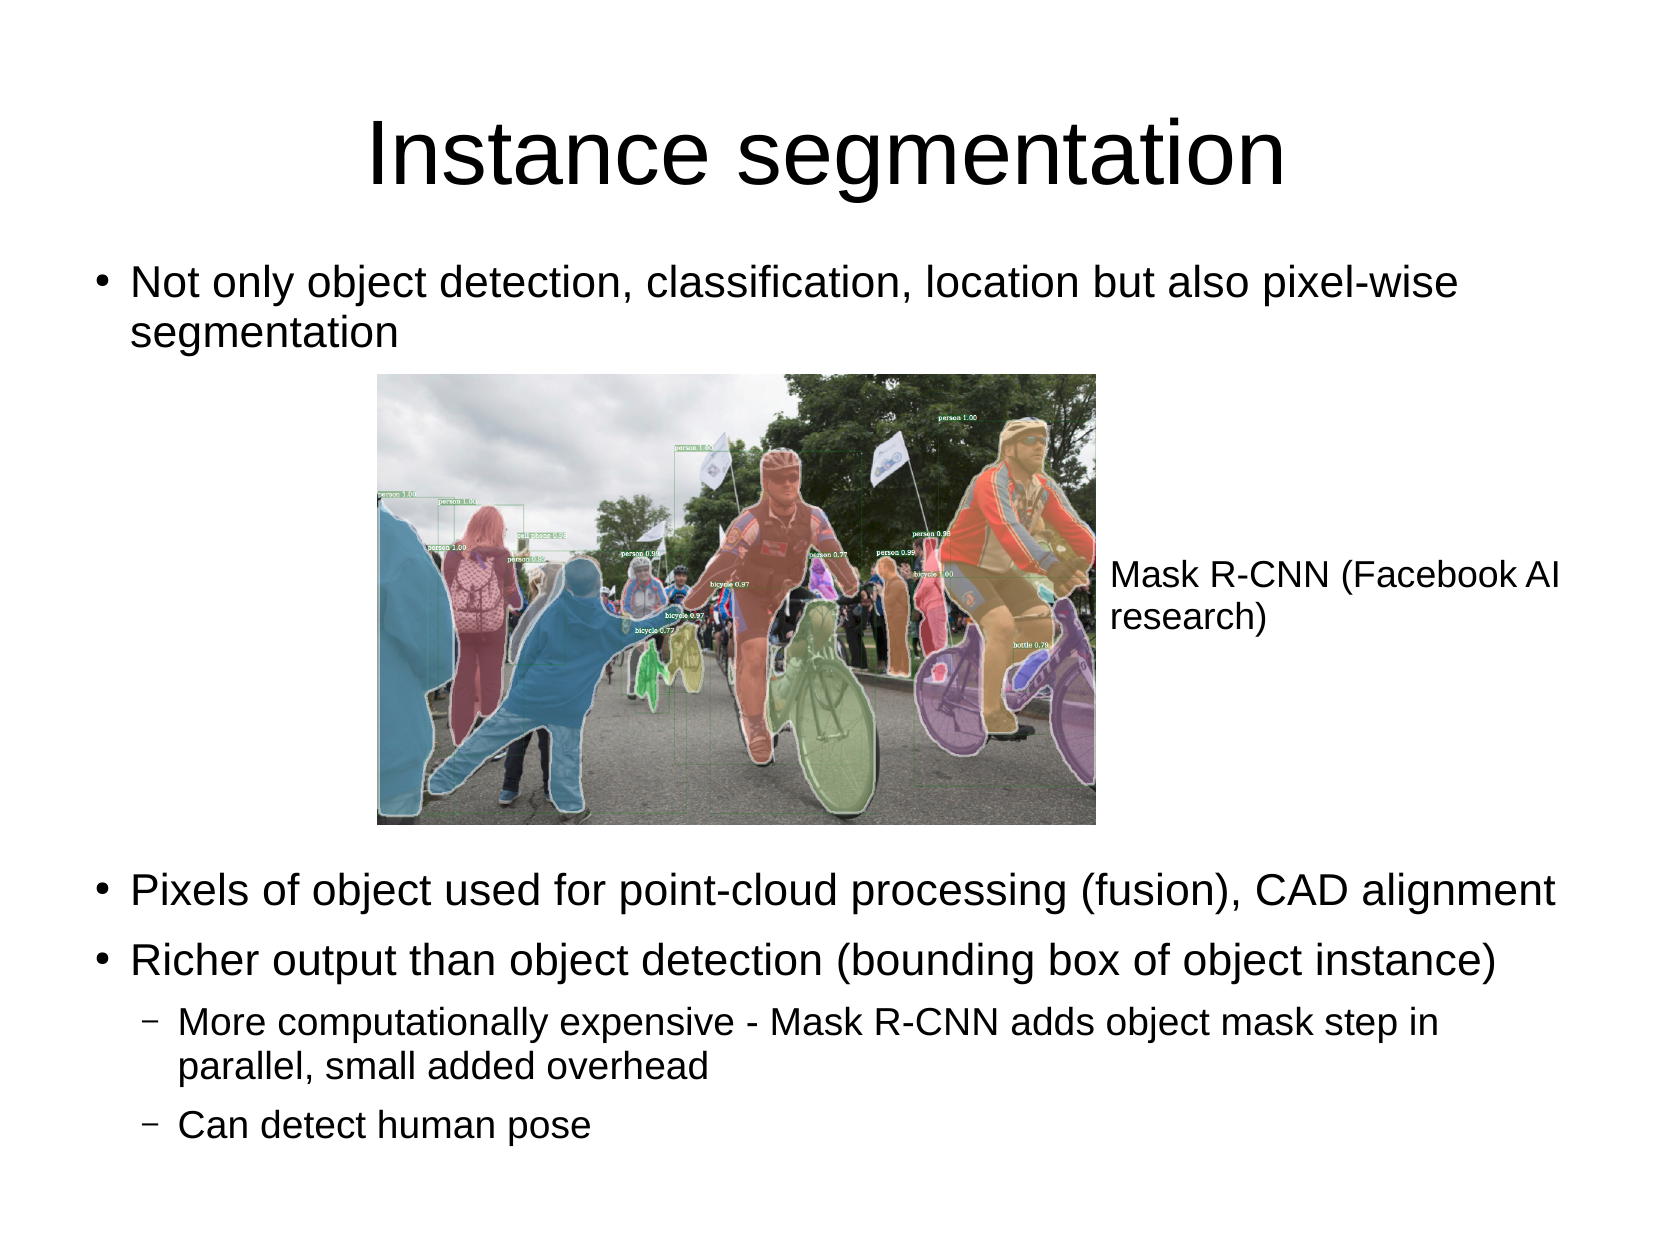

# Instance segmentation
Not only object detection, classification, location but also pixel-wise segmentation
Pixels of object used for point-cloud processing (fusion), CAD alignment
Richer output than object detection (bounding box of object instance)
More computationally expensive - Mask R-CNN adds object mask step in parallel, small added overhead
Can detect human pose
Mask R-CNN (Facebook AI research)